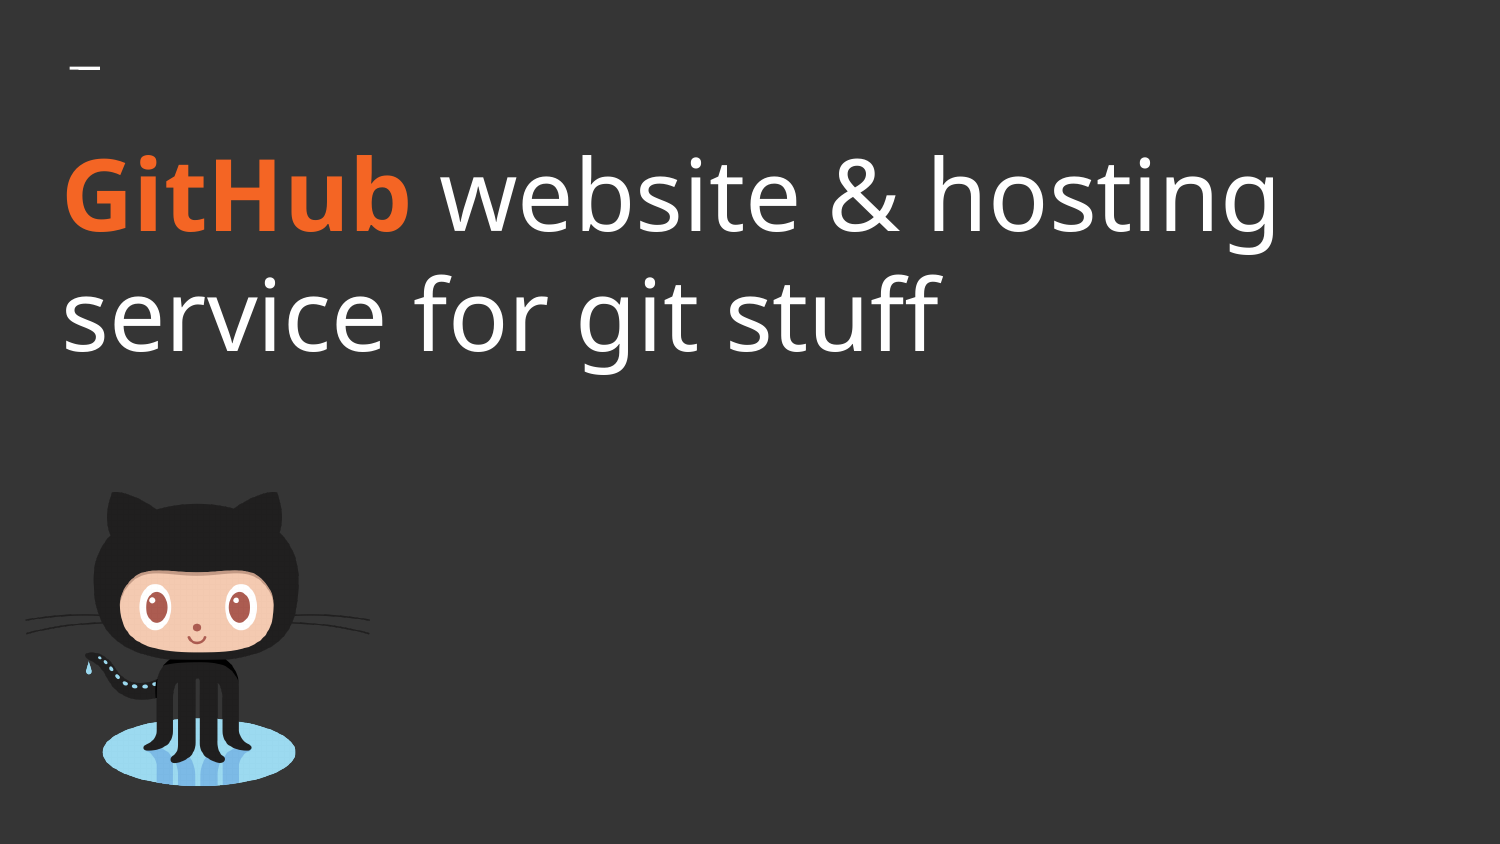

# GitHub website & hosting service for git stuff